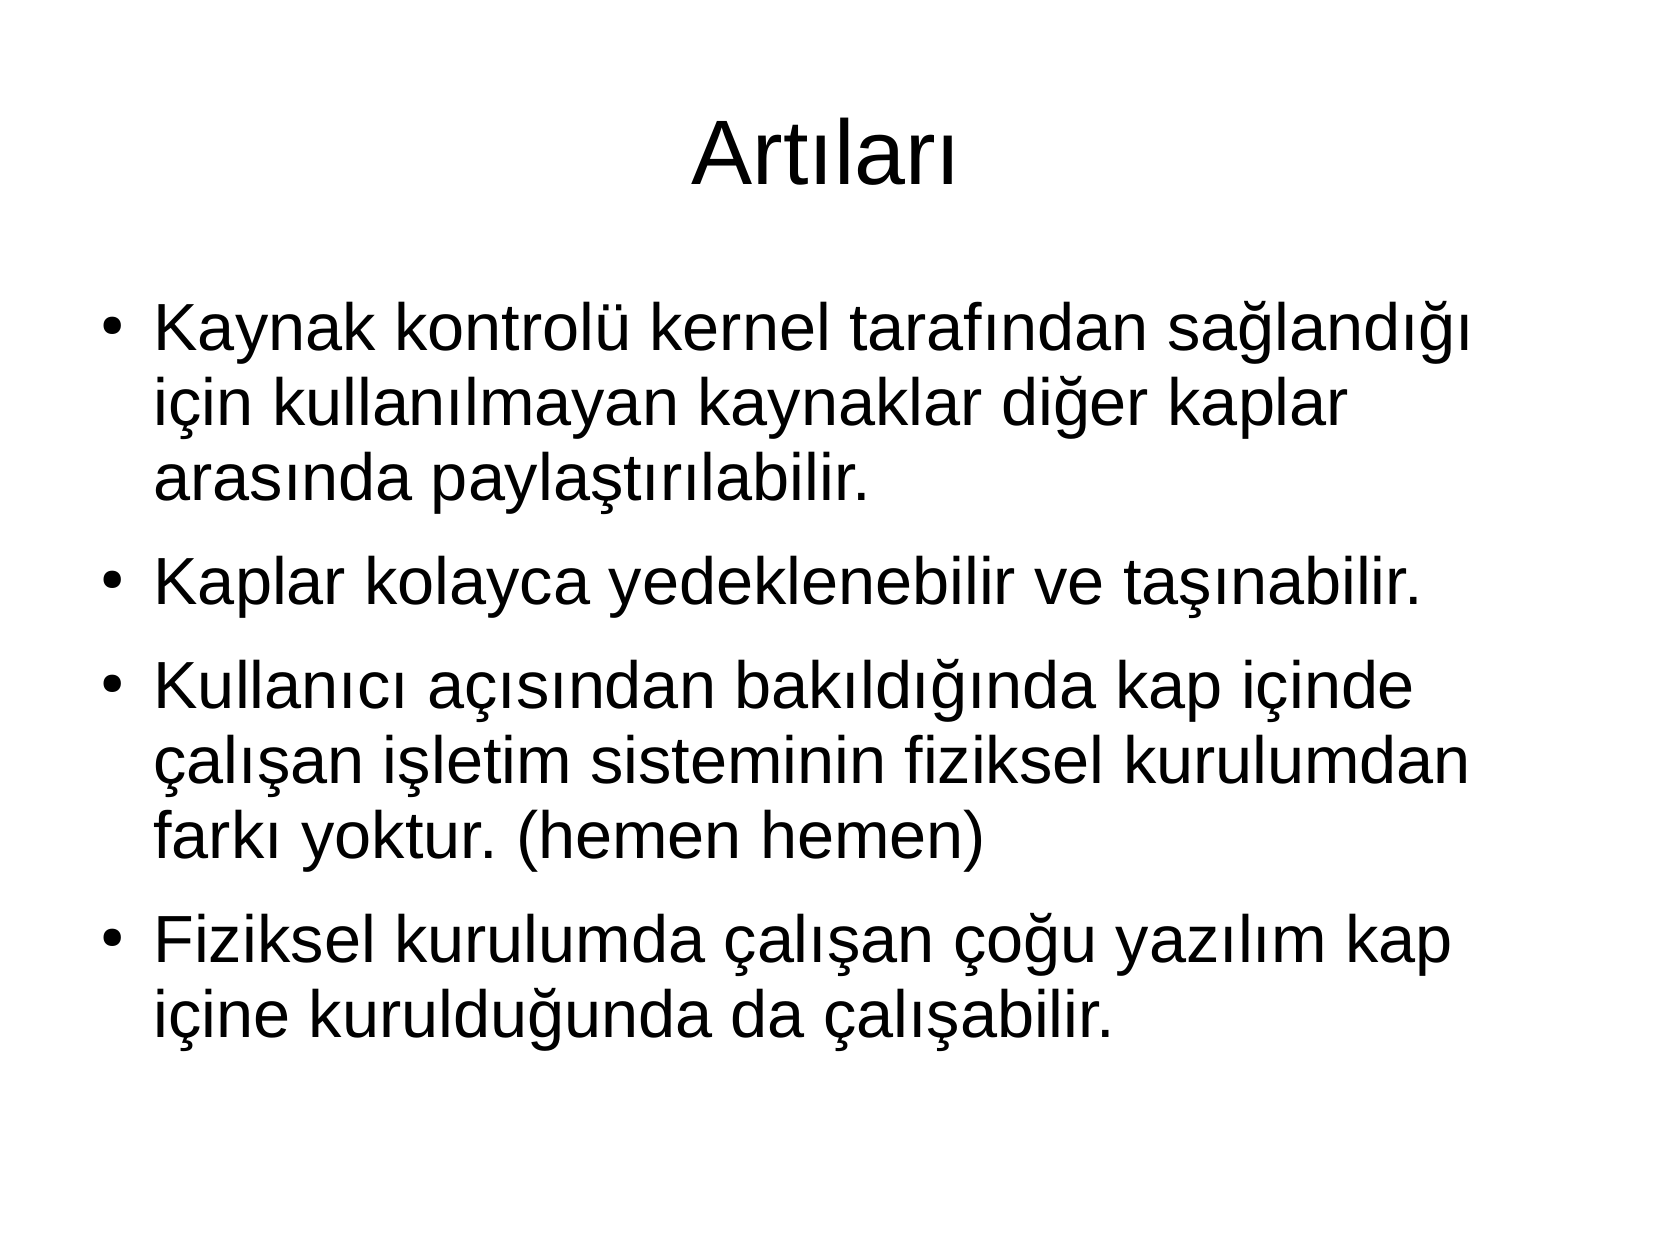

# Artıları
Kaynak kontrolü kernel tarafından sağlandığı için kullanılmayan kaynaklar diğer kaplar arasında paylaştırılabilir.
Kaplar kolayca yedeklenebilir ve taşınabilir.
Kullanıcı açısından bakıldığında kap içinde çalışan işletim sisteminin fiziksel kurulumdan farkı yoktur. (hemen hemen)
Fiziksel kurulumda çalışan çoğu yazılım kap içine kurulduğunda da çalışabilir.